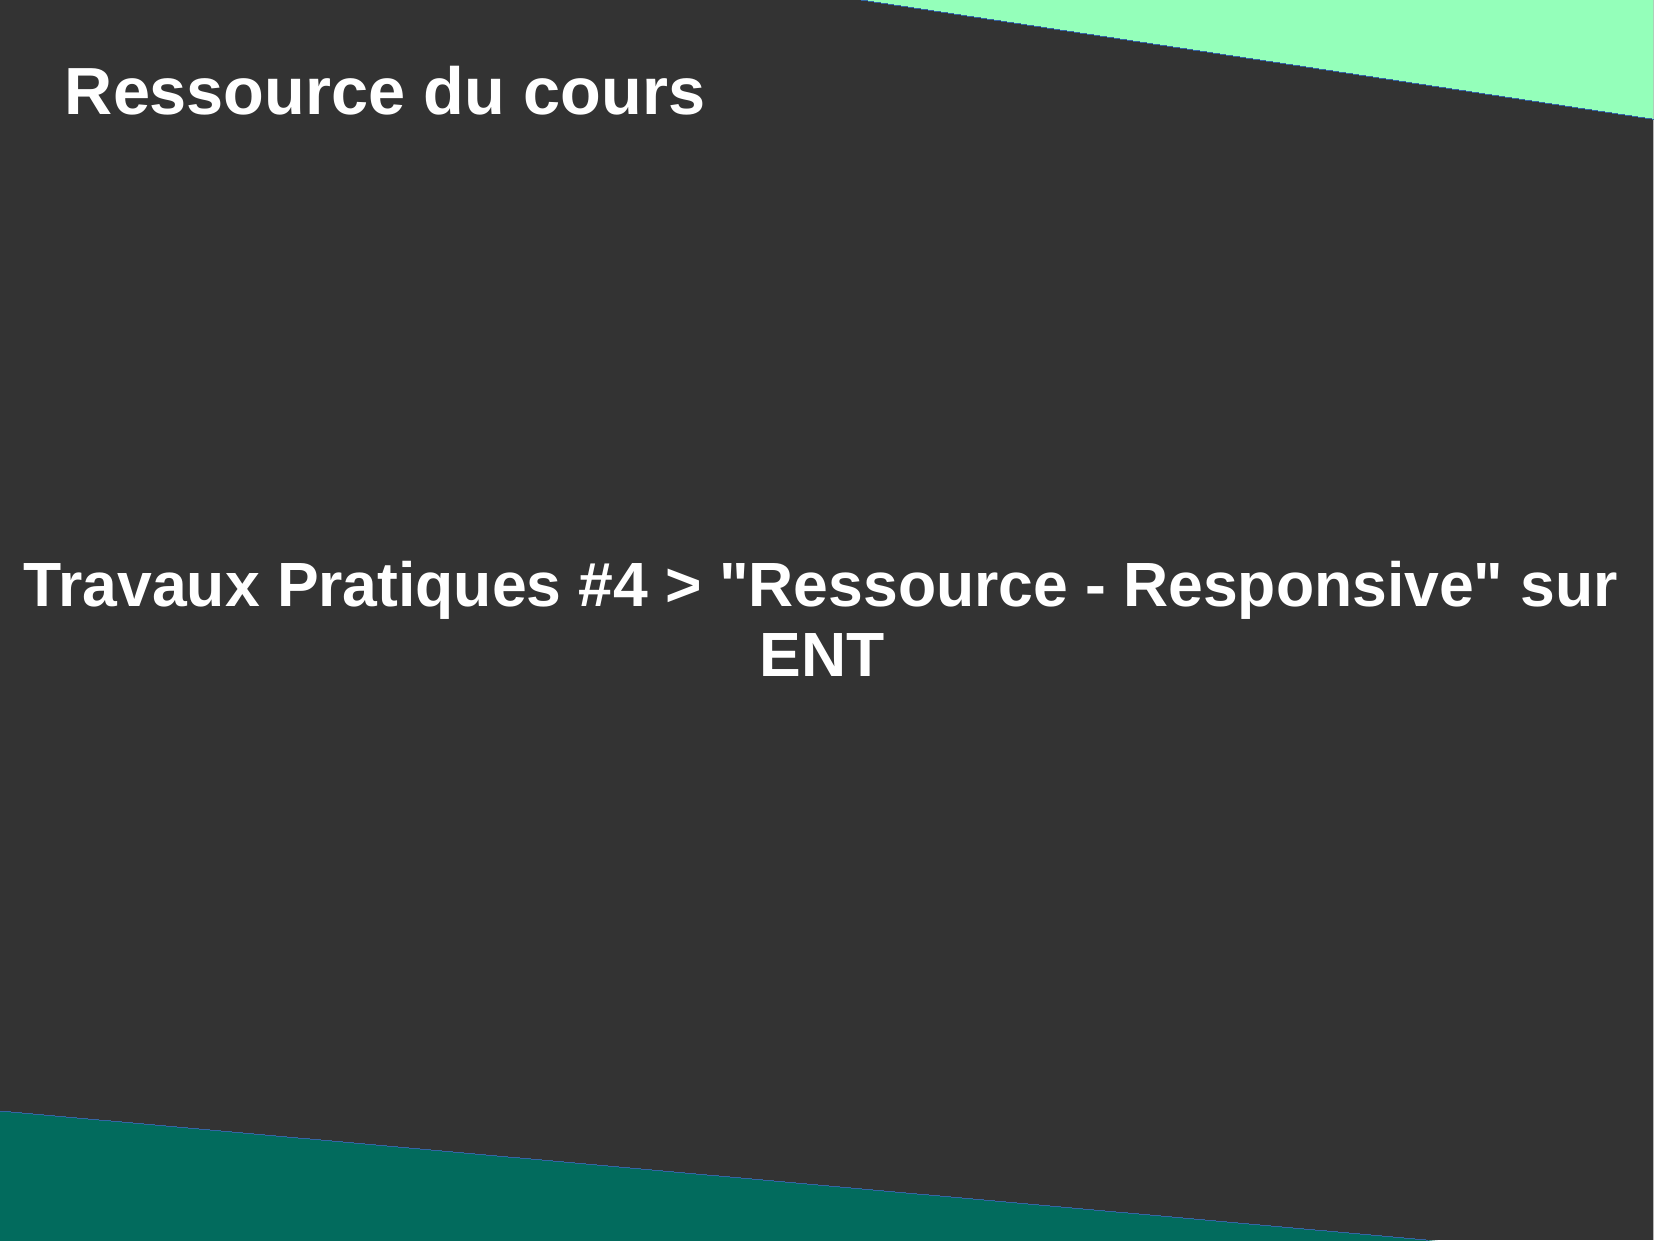

# Ressource du cours
Travaux Pratiques #4 > "Ressource - Responsive" sur ENT